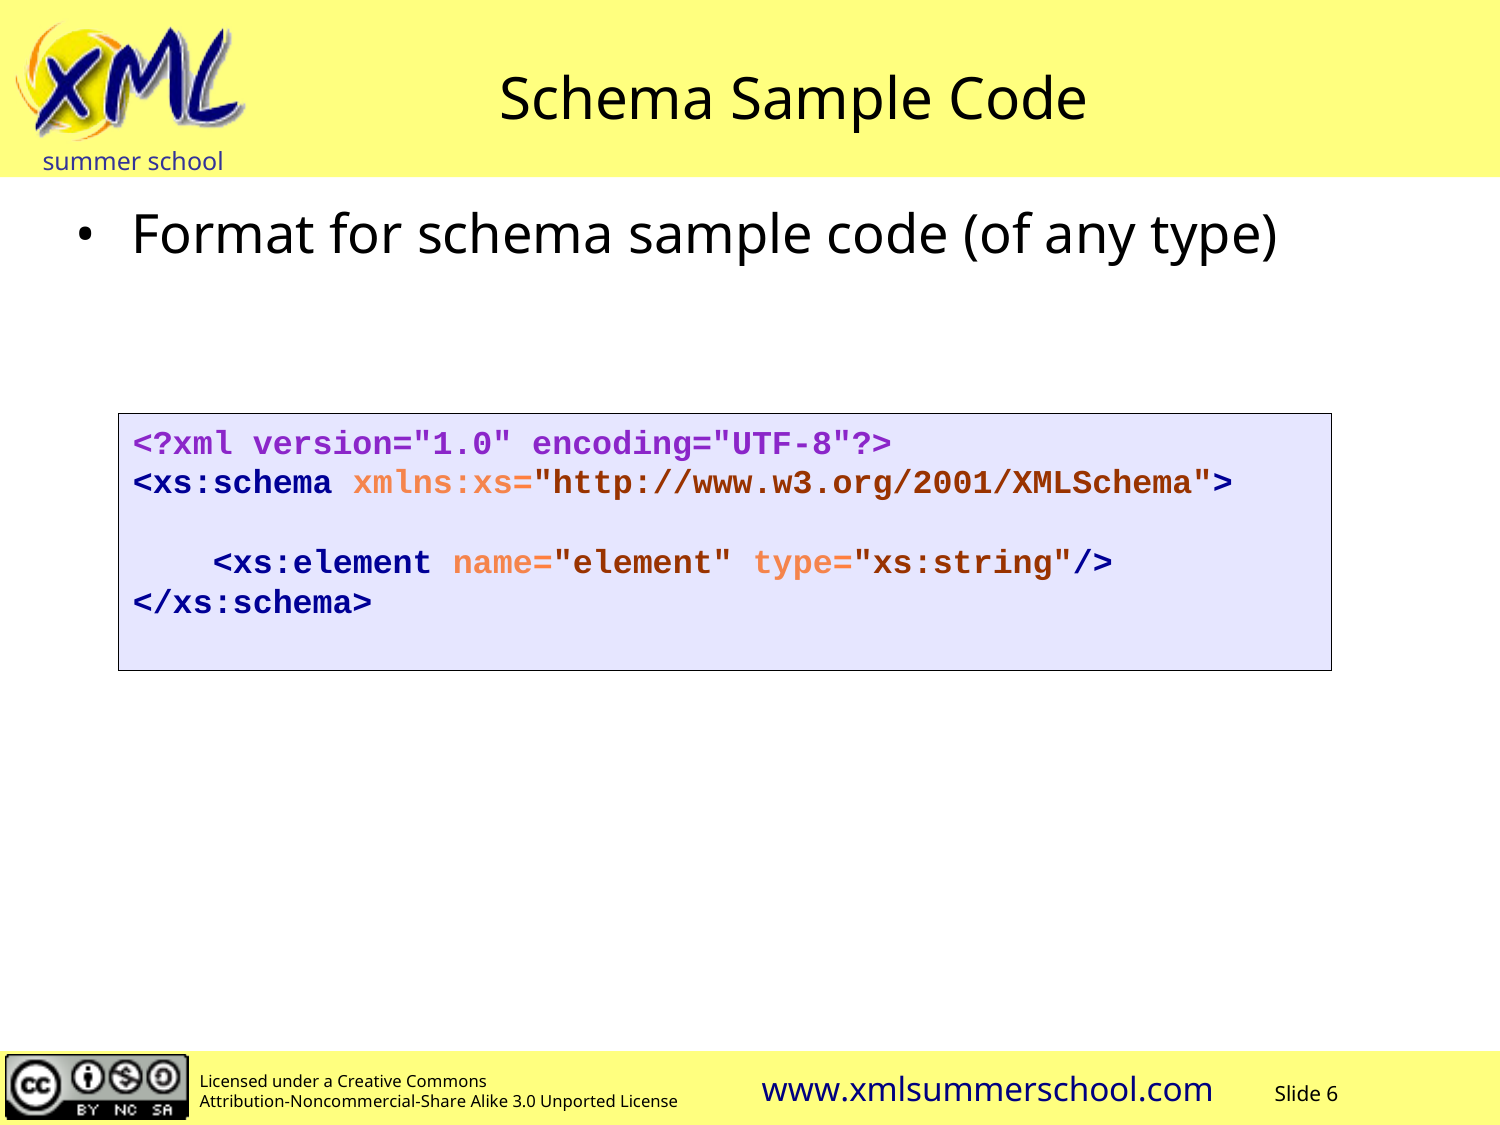

# Schema Sample Code
Format for schema sample code (of any type)
<?xml version="1.0" encoding="UTF-8"?>
<xs:schema xmlns:xs="http://www.w3.org/2001/XMLSchema">
 <xs:element name="element" type="xs:string"/>
</xs:schema>